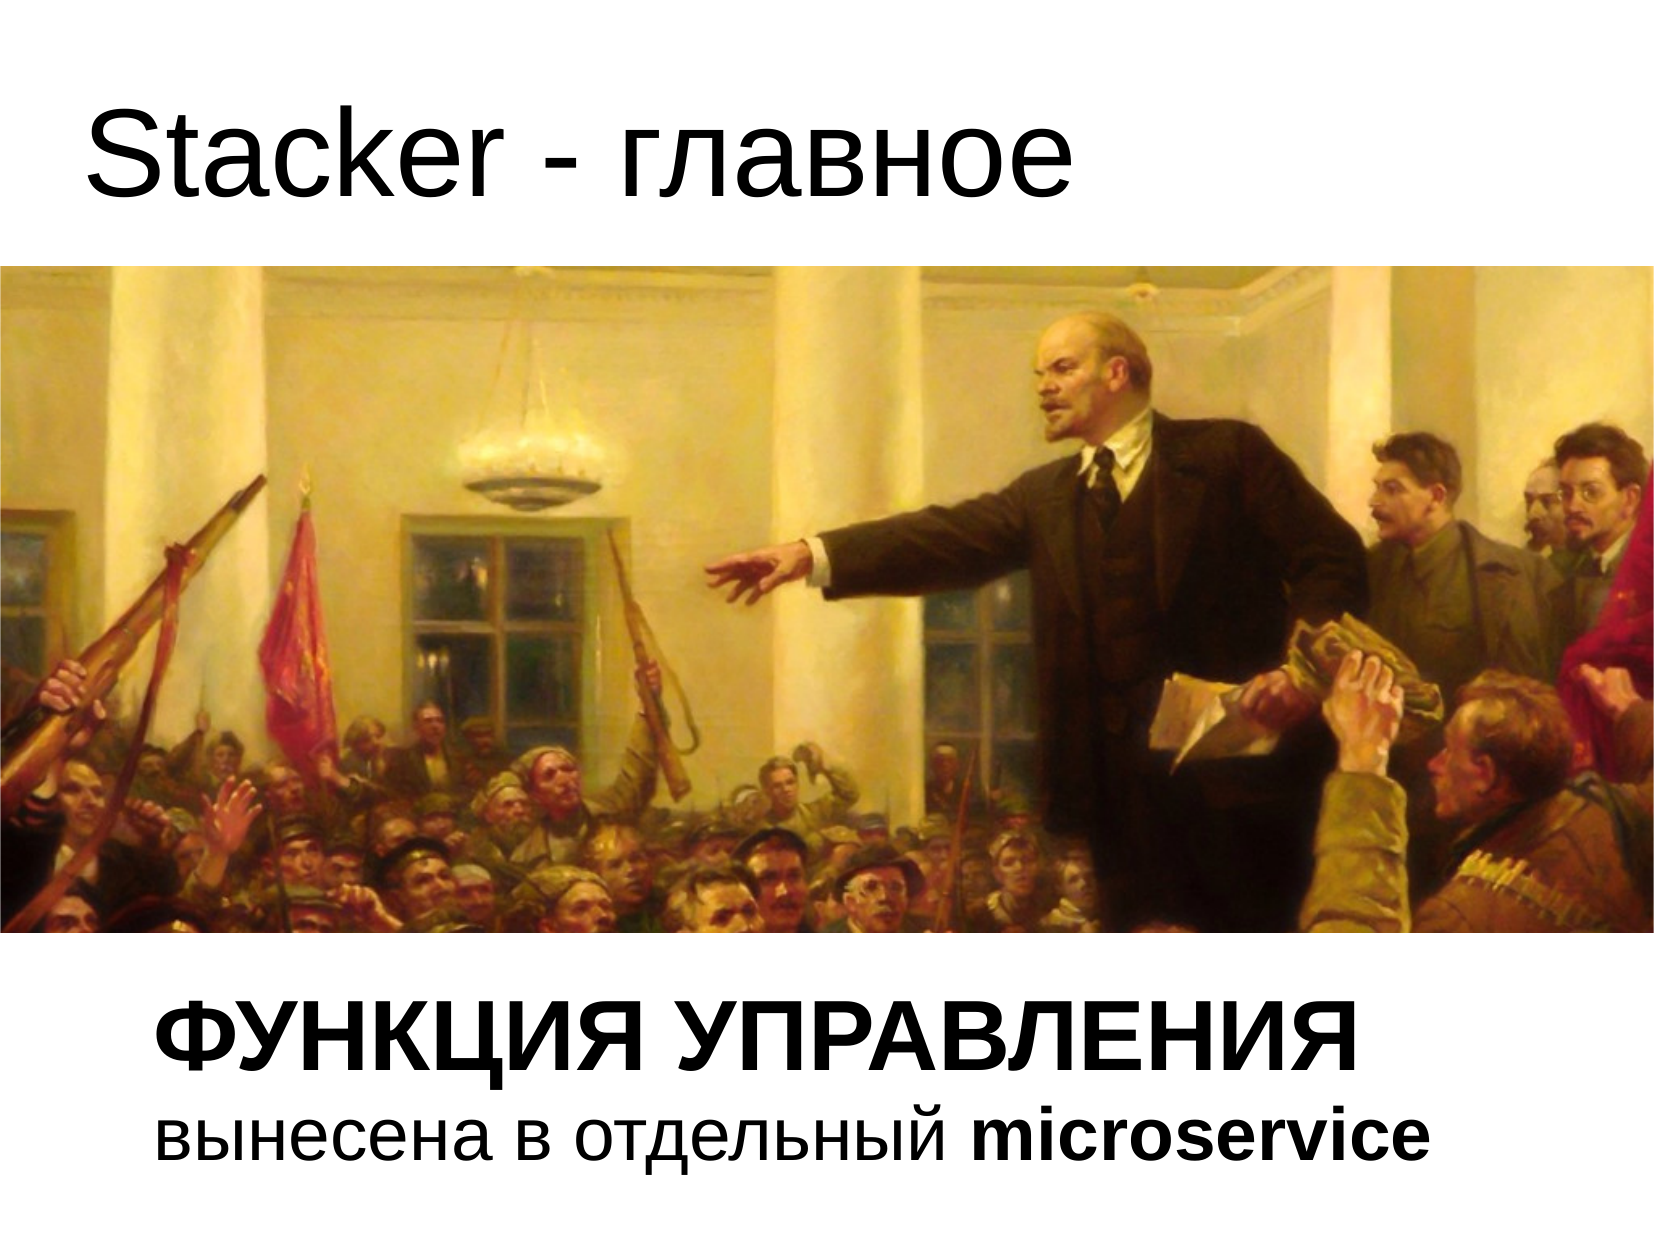

Stacker - главное
# ФУНКЦИЯ УПРАВЛЕНИЯ вынесена в отдельный microservice